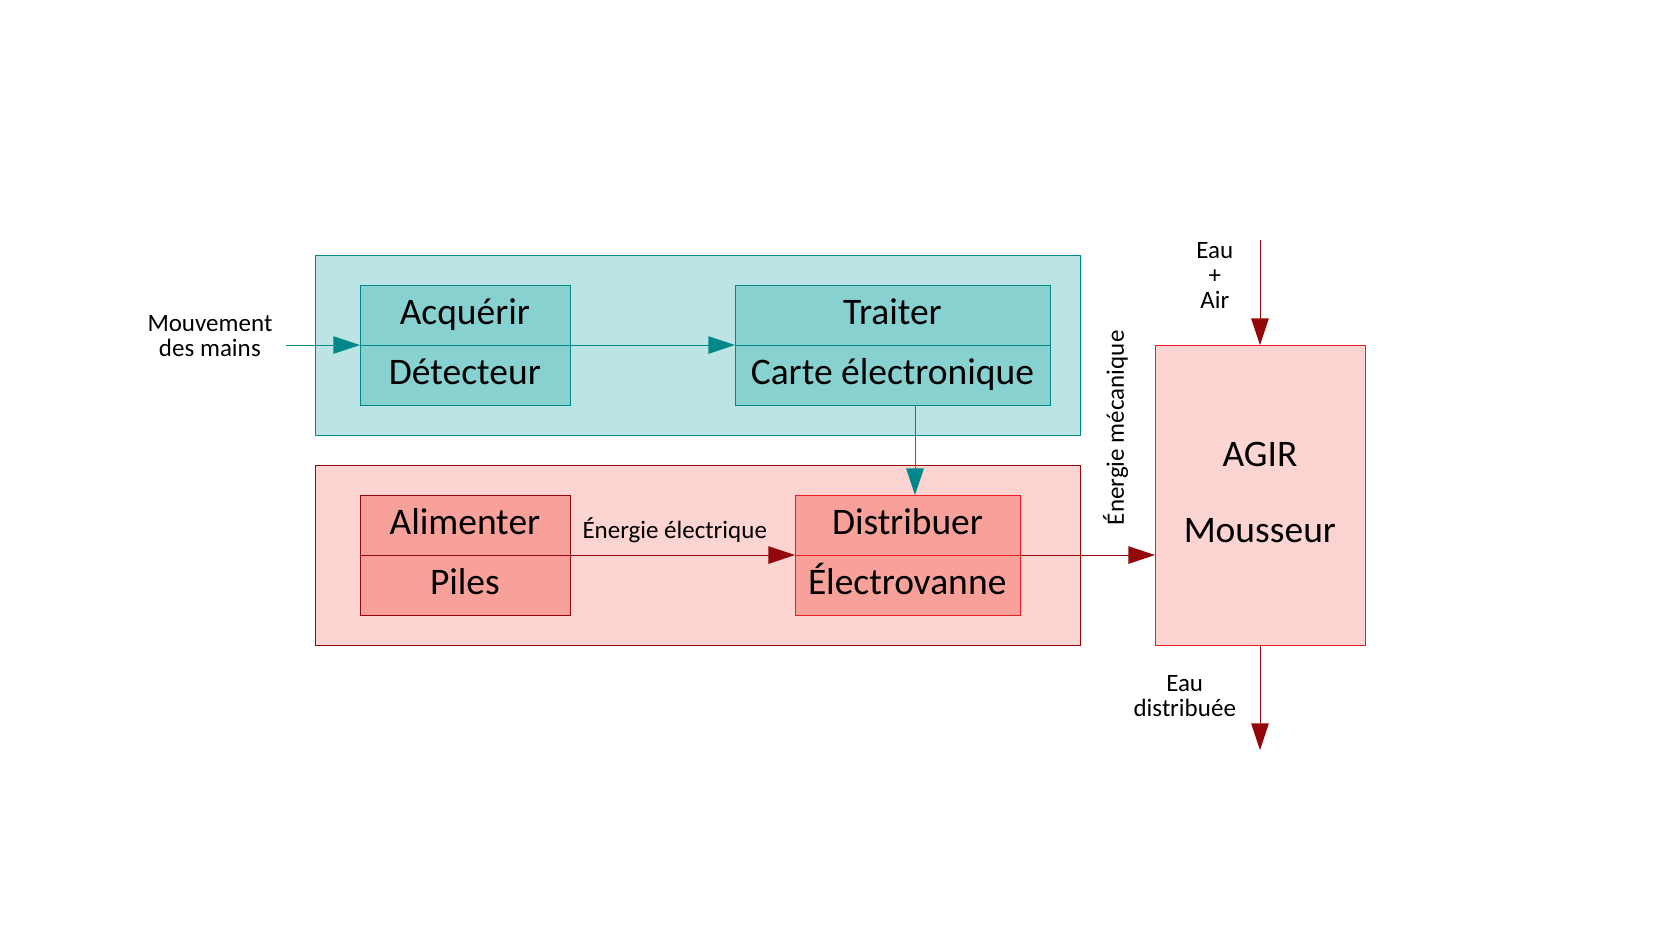

Eau
+
Air
Acquérir
Détecteur
Traiter
Carte électronique
Mouvement
des mains
AGIR
Mousseur
Énergie mécanique
Alimenter
Piles
Énergie électrique
Distribuer
Électrovanne
Eau
distribuée